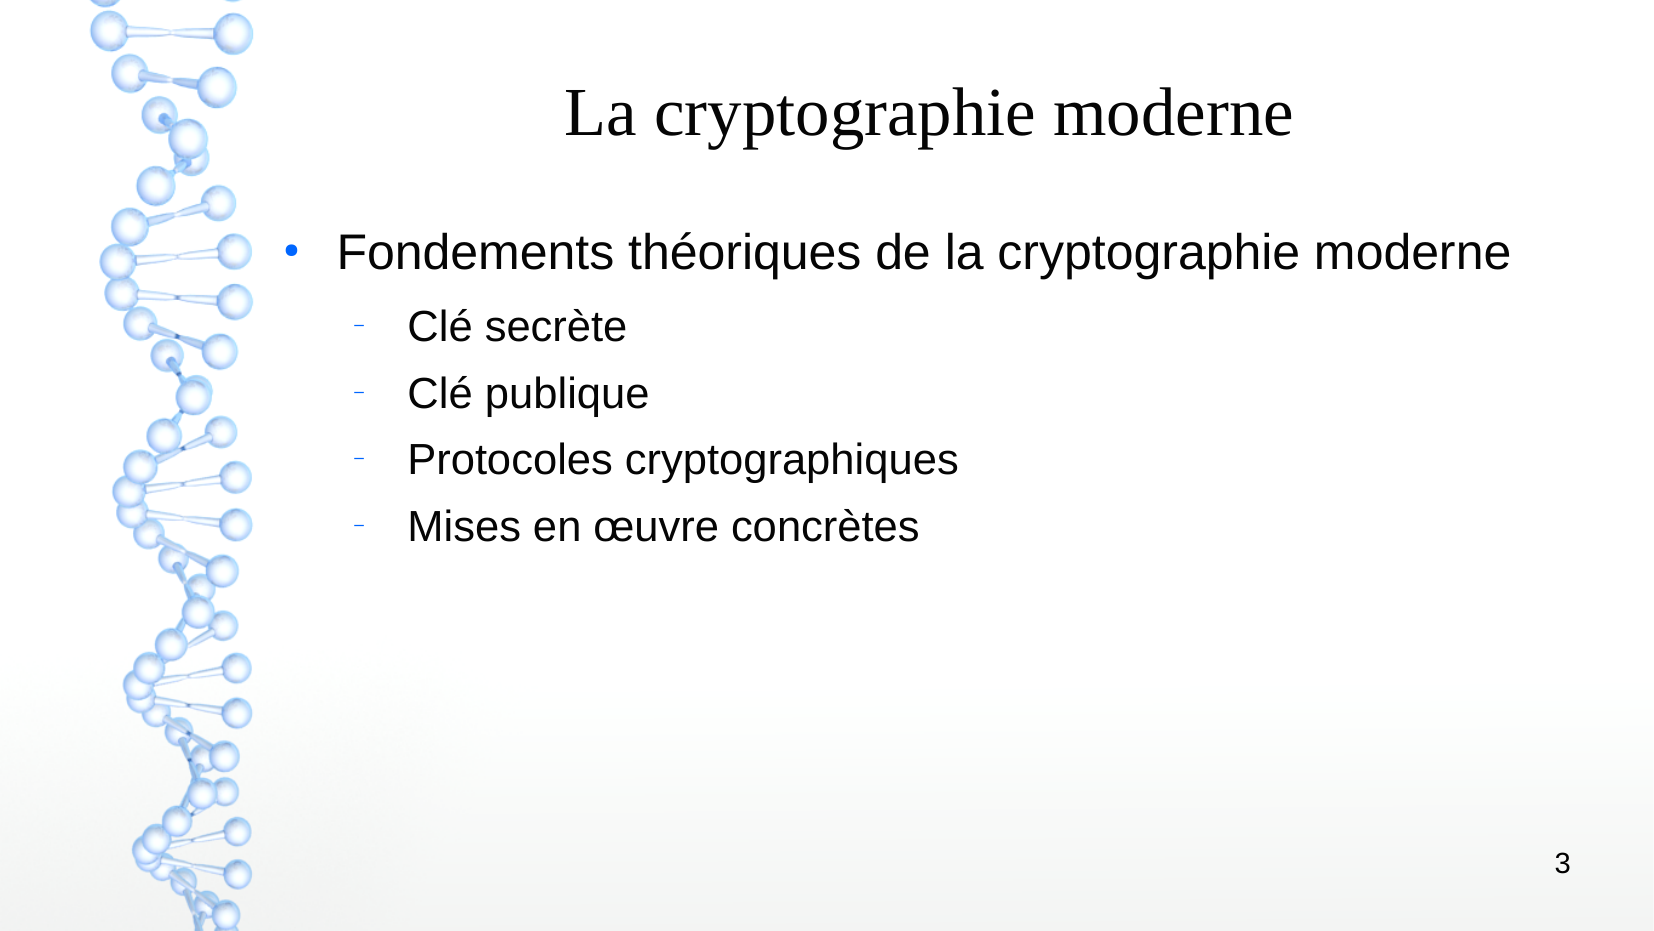

# La cryptographie moderne
Fondements théoriques de la cryptographie moderne
Clé secrète
Clé publique
Protocoles cryptographiques
Mises en œuvre concrètes
3